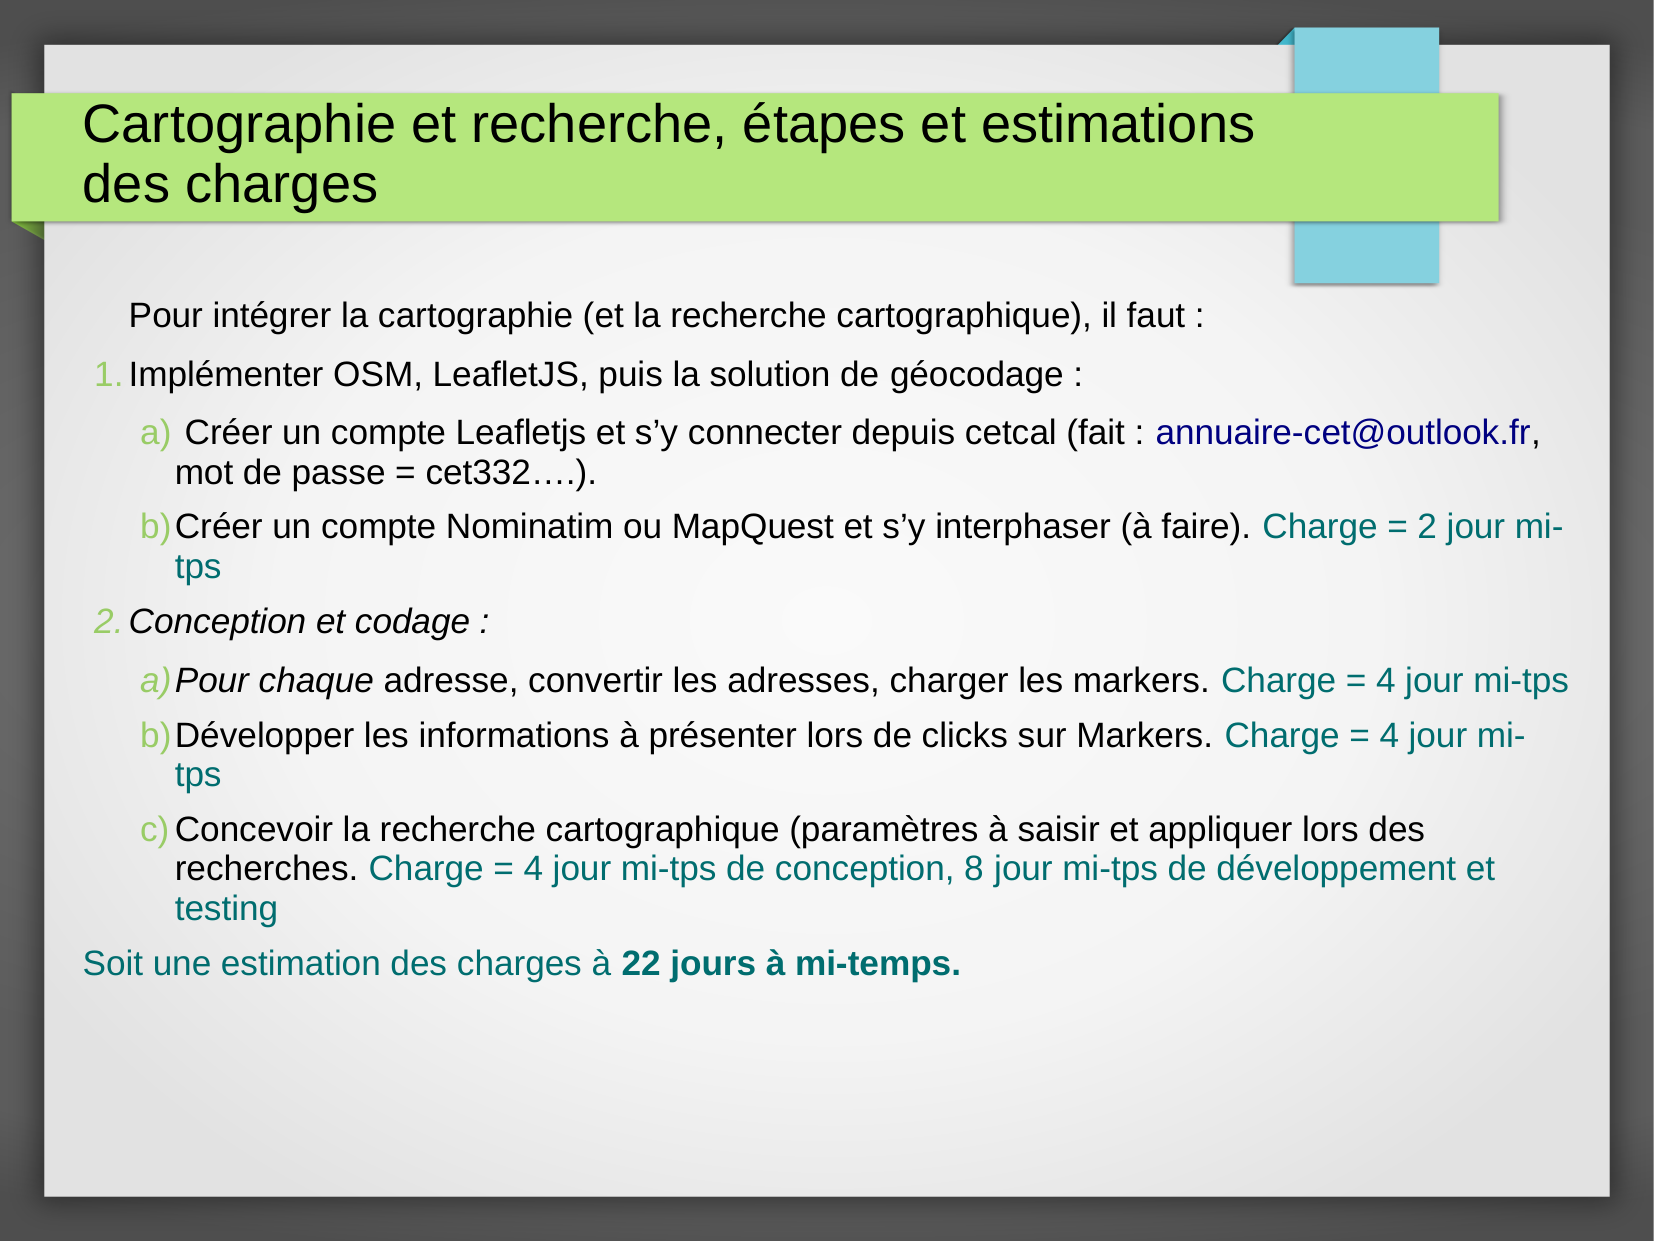

# Cartographie et recherche, étapes et estimations des charges
Pour intégrer la cartographie (et la recherche cartographique), il faut :
Implémenter OSM, LeafletJS, puis la solution de géocodage :
 Créer un compte Leafletjs et s’y connecter depuis cetcal (fait : annuaire-cet@outlook.fr, mot de passe = cet332….).
Créer un compte Nominatim ou MapQuest et s’y interphaser (à faire). Charge = 2 jour mi-tps
Conception et codage :
Pour chaque adresse, convertir les adresses, charger les markers. Charge = 4 jour mi-tps
Développer les informations à présenter lors de clicks sur Markers. Charge = 4 jour mi-tps
Concevoir la recherche cartographique (paramètres à saisir et appliquer lors des recherches. Charge = 4 jour mi-tps de conception, 8 jour mi-tps de développement et testing
Soit une estimation des charges à 22 jours à mi-temps.